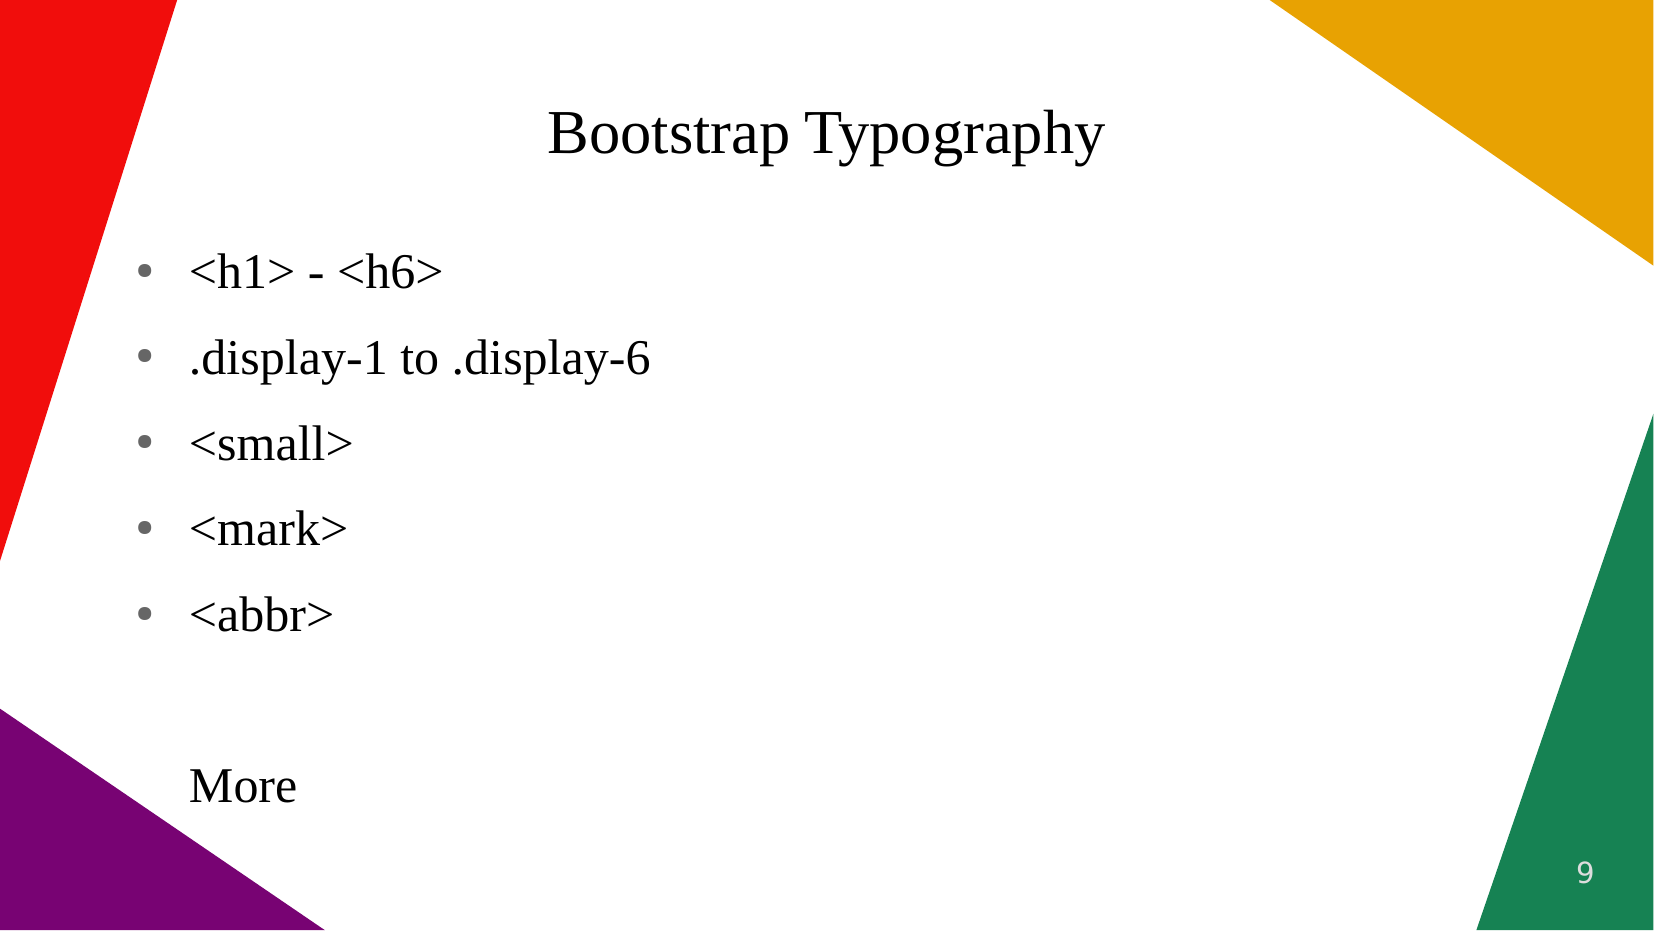

# Bootstrap Typography
<h1> - <h6>
.display-1 to .display-6
<small>
<mark>
<abbr>
More
9